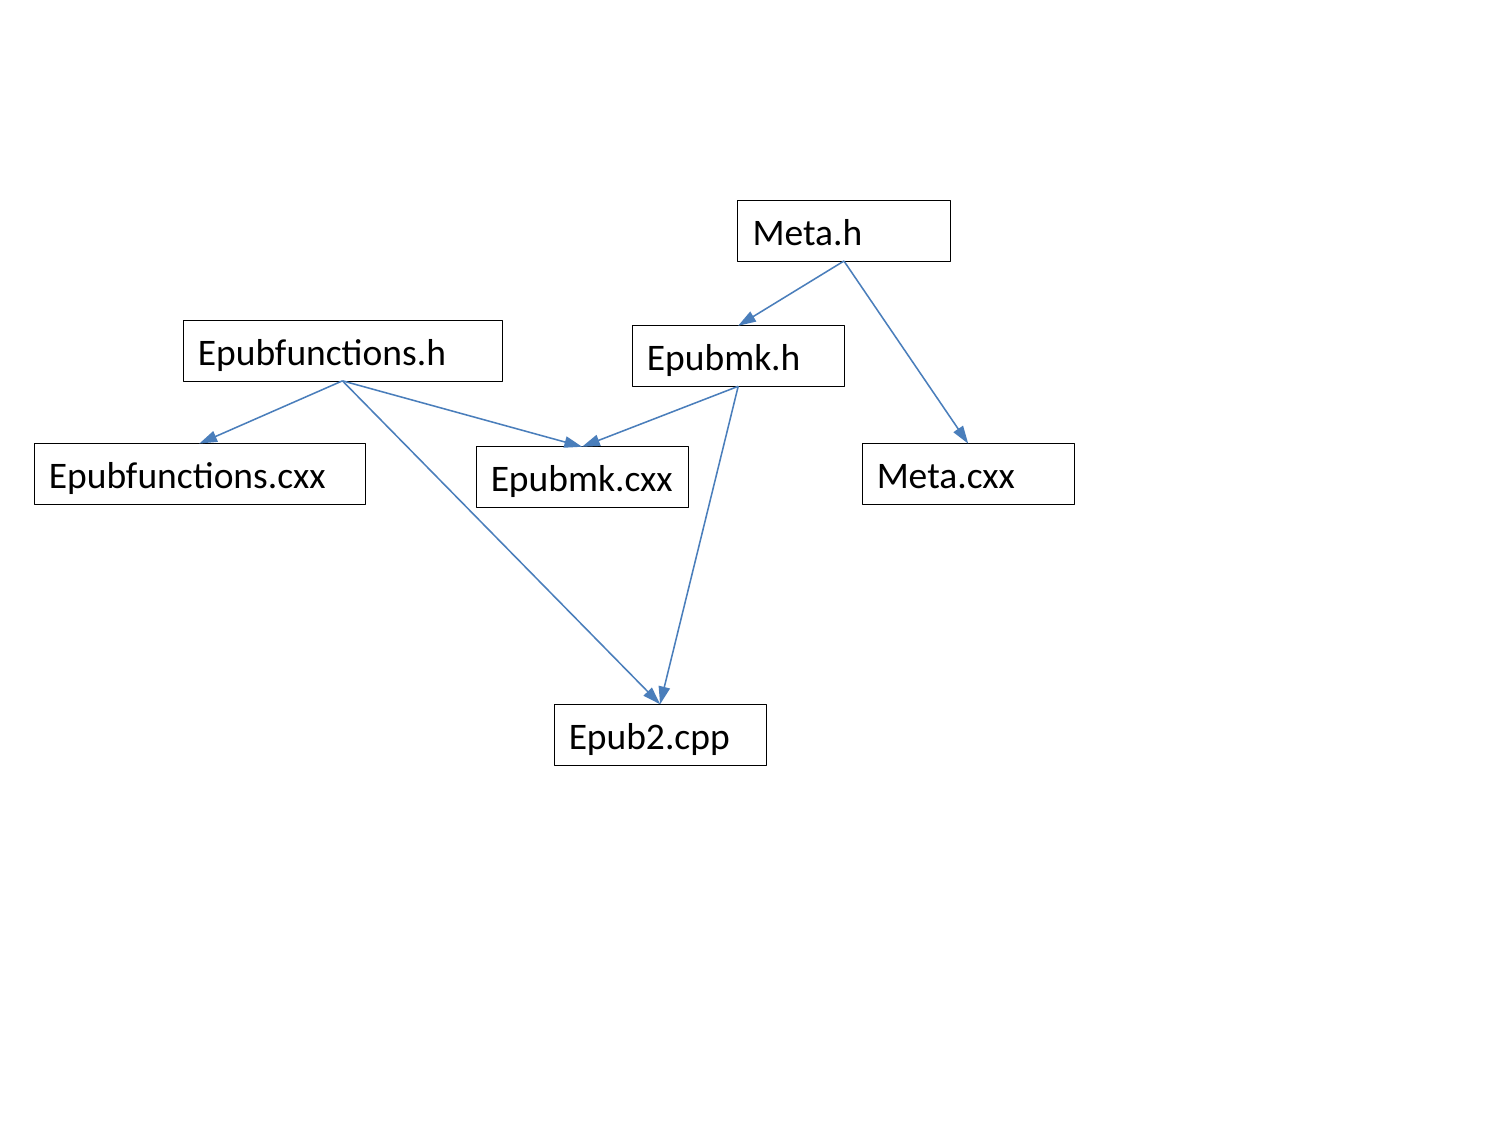

Meta.h
Epubfunctions.h
Epubmk.h
Epubfunctions.cxx
Meta.cxx
Epubmk.cxx
Epub2.cpp